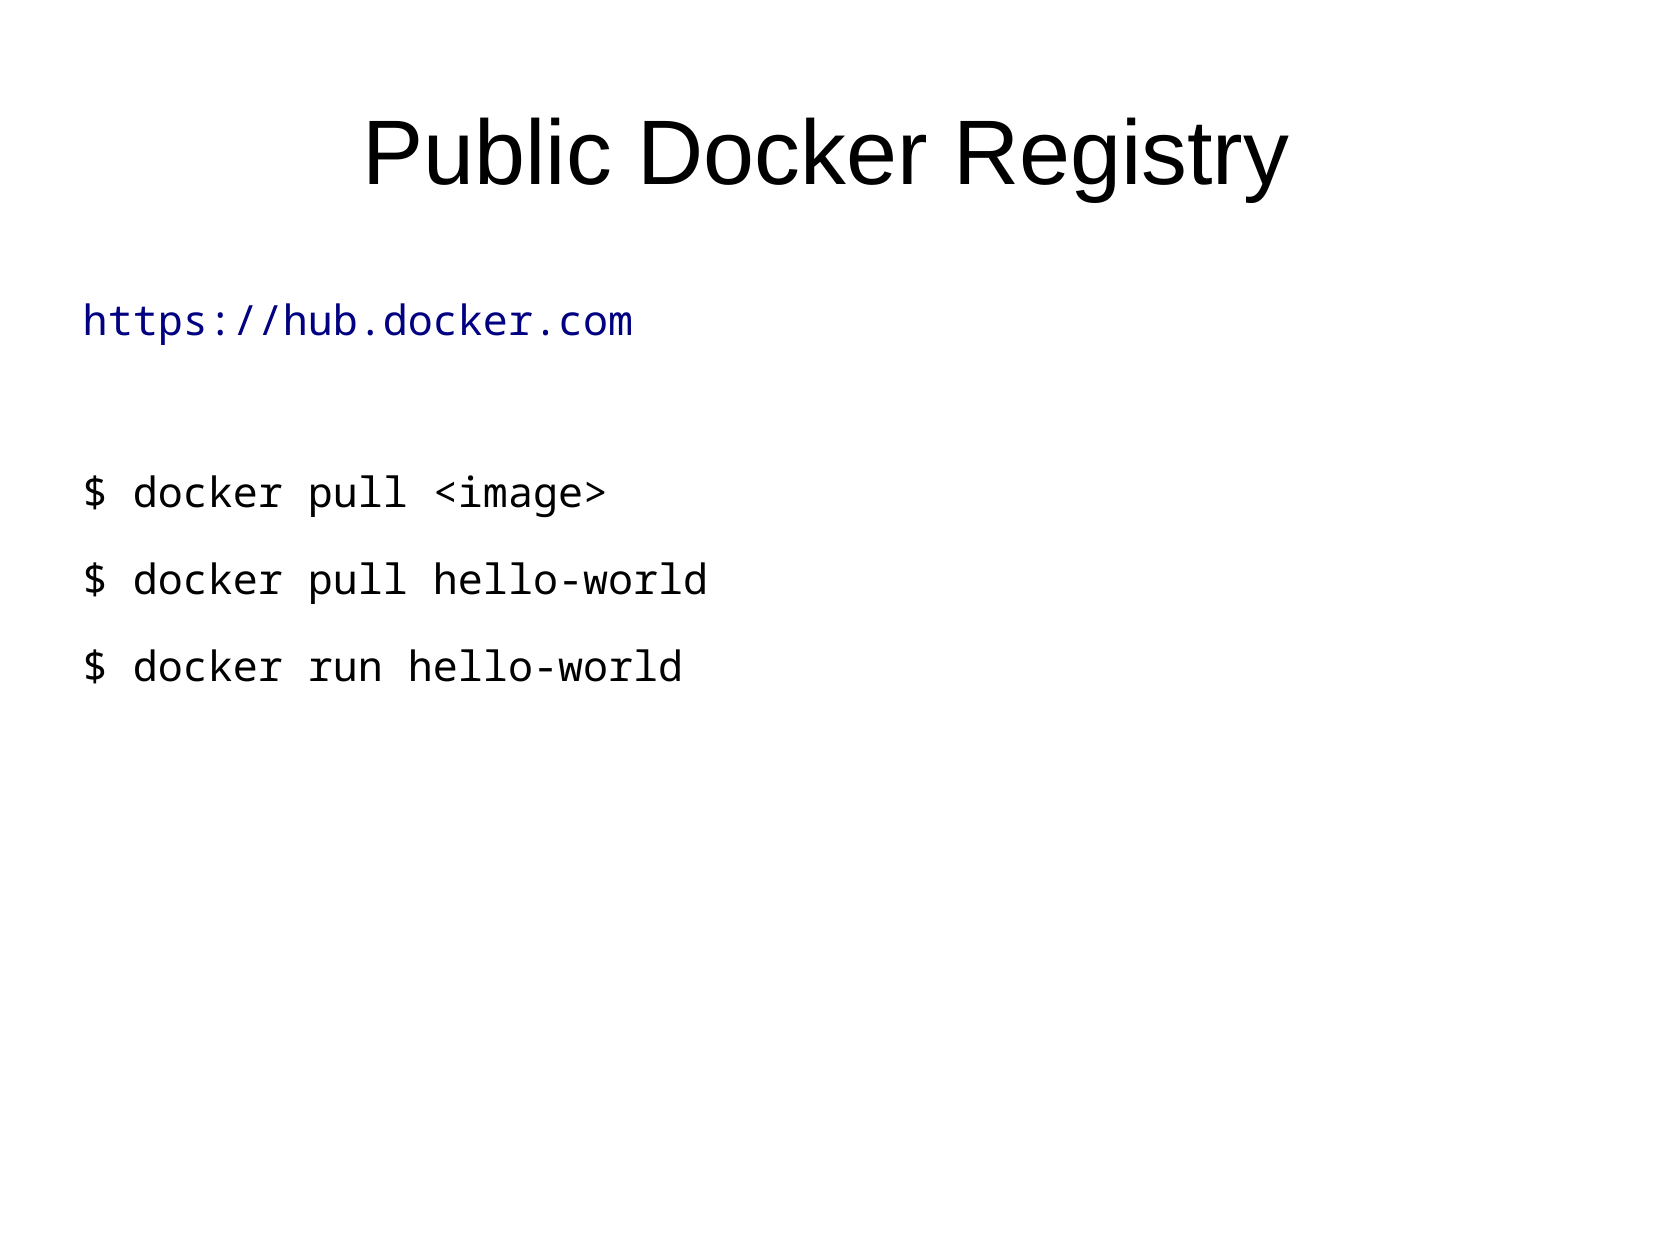

# Public Docker Registry
https://hub.docker.com
$ docker pull <image>
$ docker pull hello-world
$ docker run hello-world